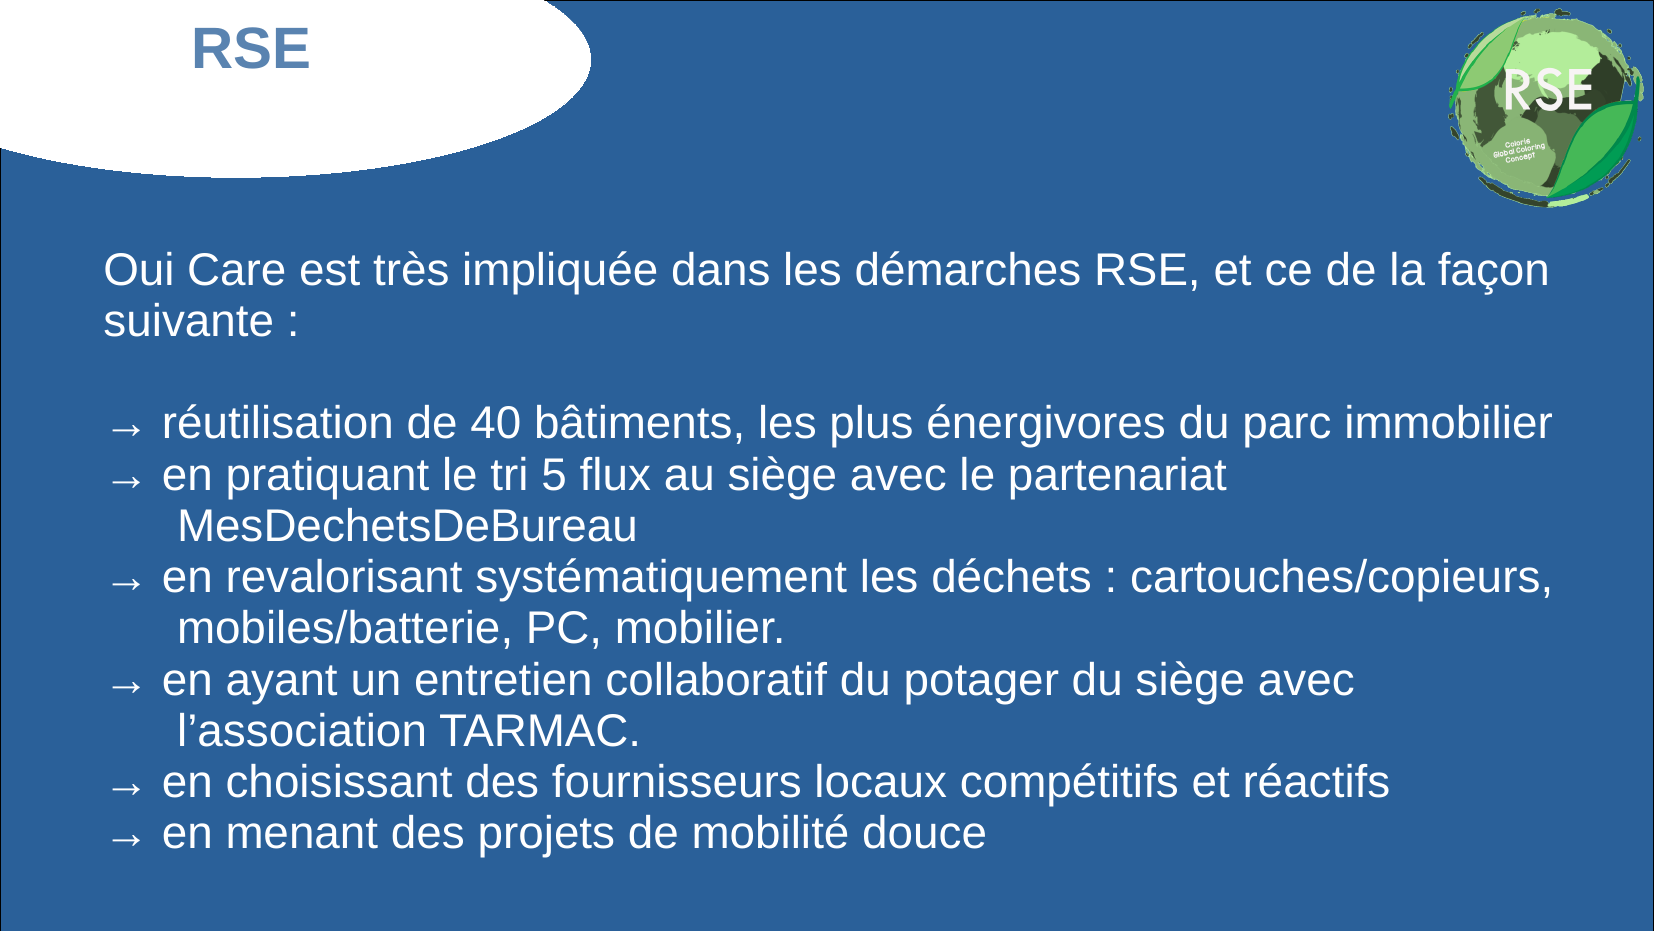

RSE
Oui Care est très impliquée dans les démarches RSE, et ce de la façon suivante :
→ réutilisation de 40 bâtiments, les plus énergivores du parc immobilier
→ en pratiquant le tri 5 flux au siège avec le partenariat 						MesDechetsDeBureau
→ en revalorisant systématiquement les déchets : cartouches/copieurs, 		mobiles/batterie, PC, mobilier.
→ en ayant un entretien collaboratif du potager du siège avec 				l’association TARMAC.
→ en choisissant des fournisseurs locaux compétitifs et réactifs
→ en menant des projets de mobilité douce